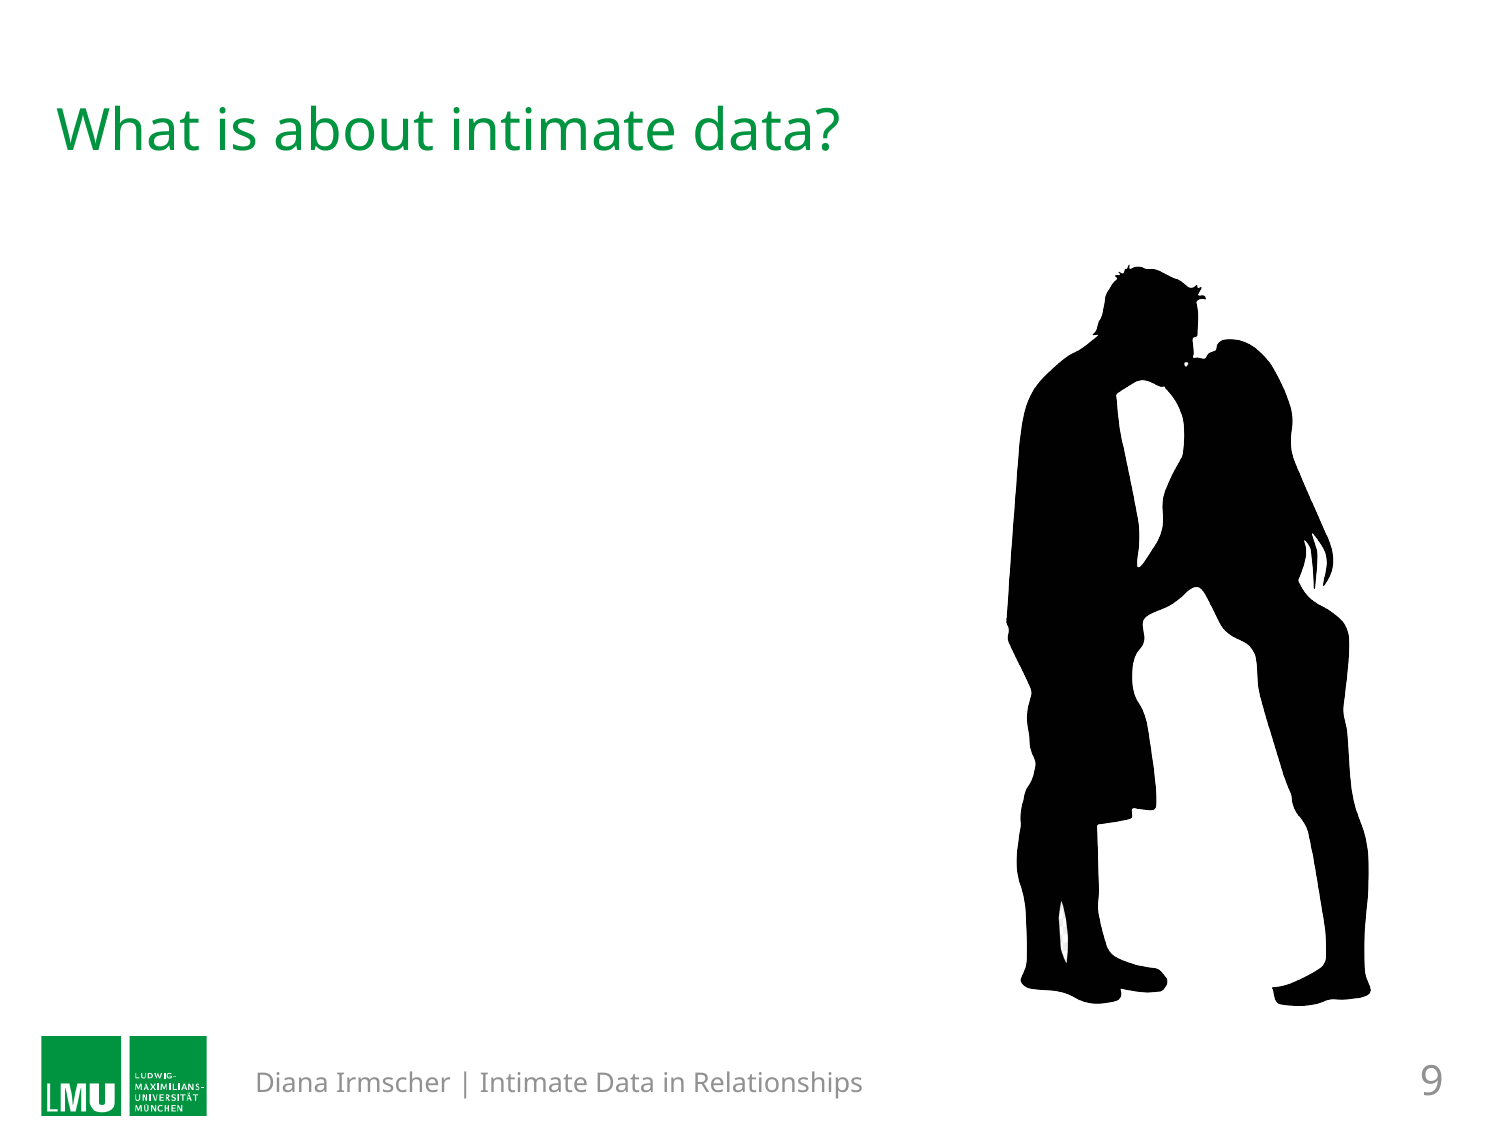

What is about intimate data?
#
Diana Irmscher | Intimate Data in Relationships